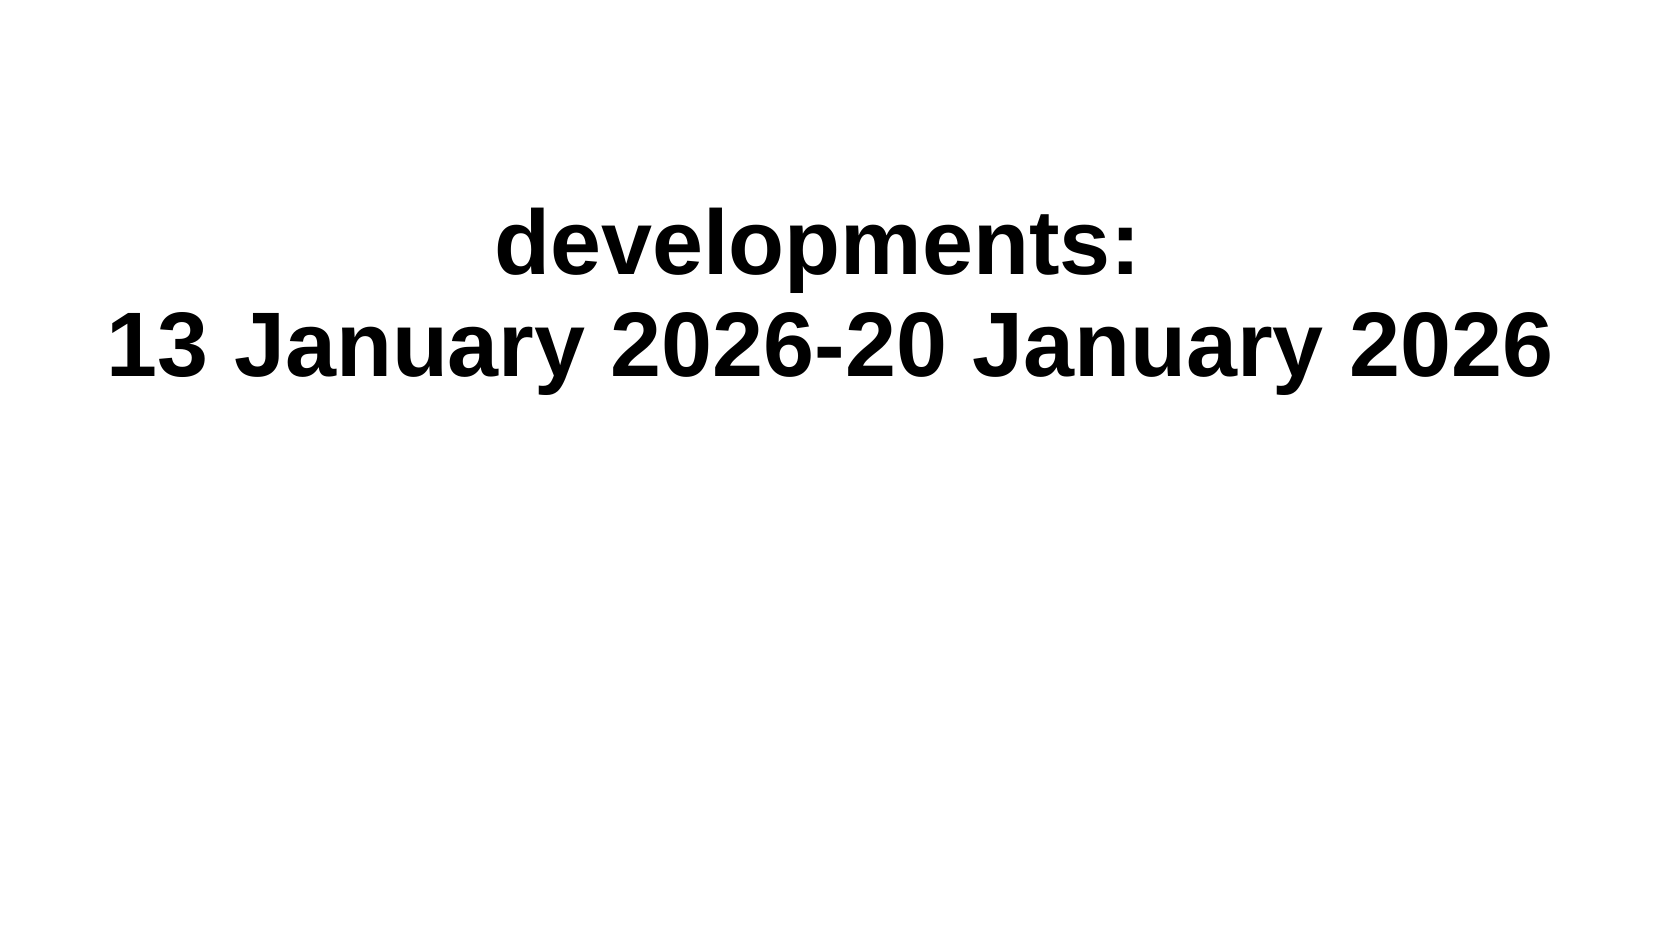

# developments: 13 January 2026-20 January 2026